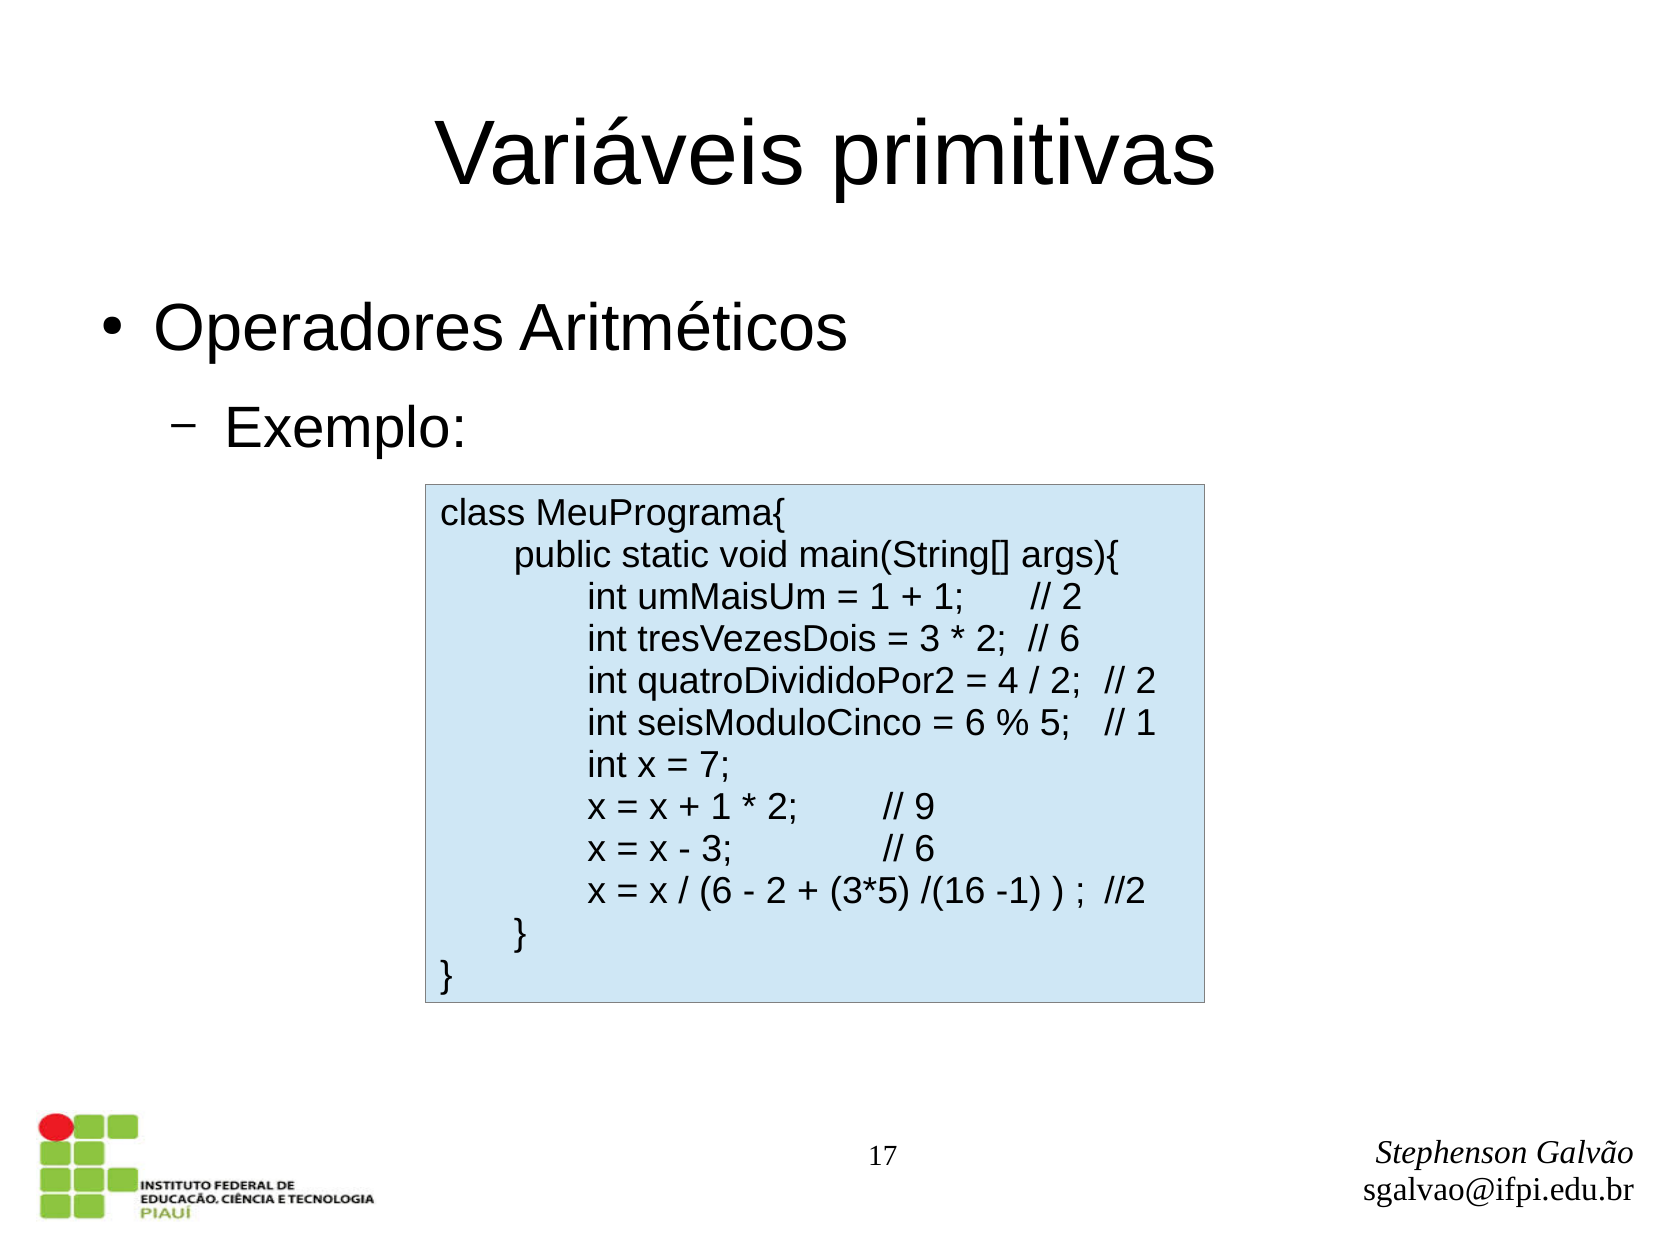

# Variáveis primitivas
Operadores Aritméticos
Exemplo:
class MeuPrograma{
	public static void main(String[] args){
		int umMaisUm = 1 + 1; 	// 2
		int tresVezesDois = 3 * 2; // 6
		int quatroDivididoPor2 = 4 / 2;	// 2
		int seisModuloCinco = 6 % 5;	// 1
		int x = 7;
		x = x + 1 * 2;		// 9
		x = x - 3;			// 6
		x = x / (6 - 2 + (3*5) /(16 -1) ) ;	//2
	}
}
17